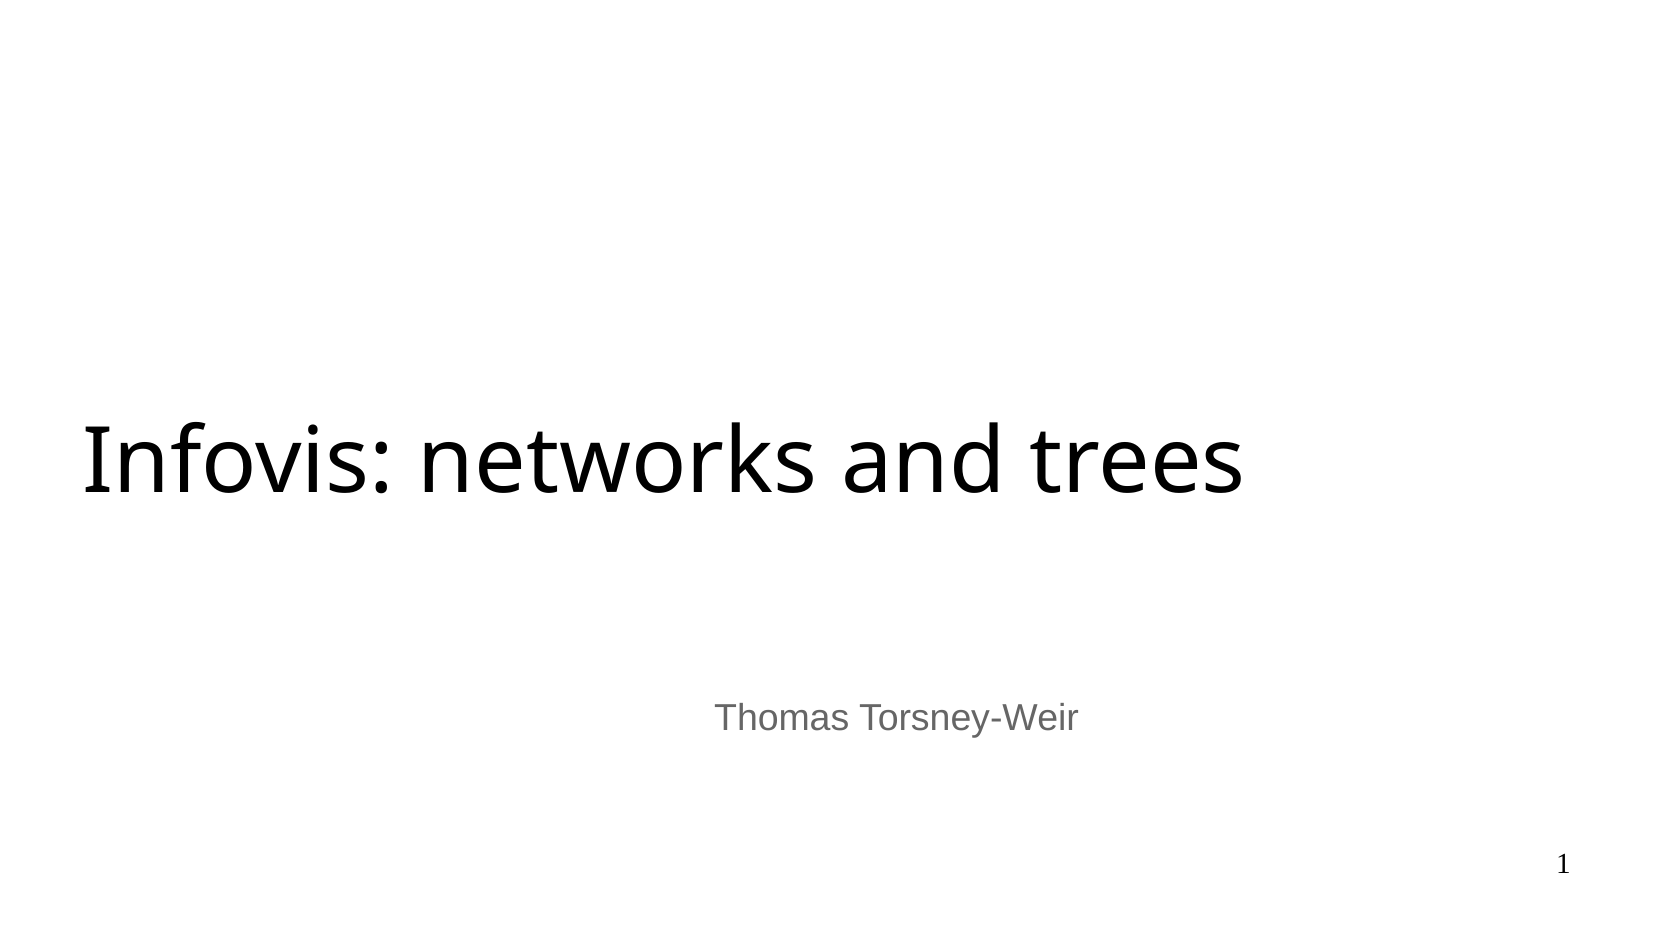

# Infovis: networks and trees
Thomas Torsney-Weir
1